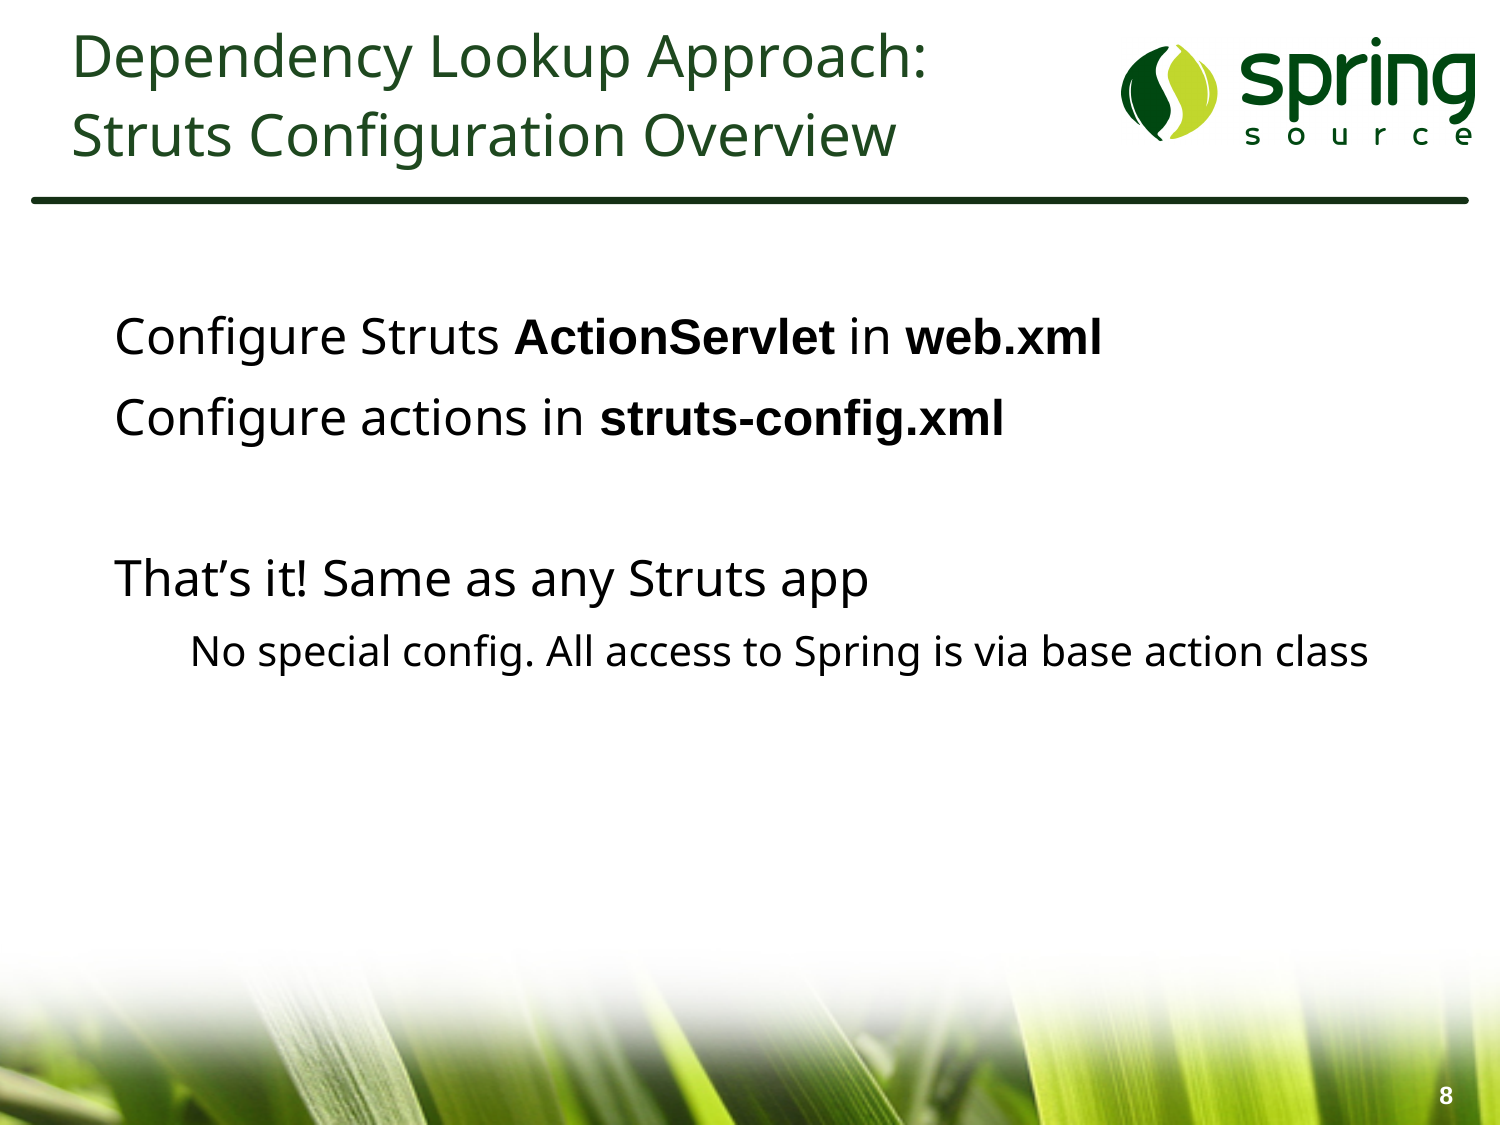

# Dependency Lookup Approach: Struts Configuration Overview
Configure Struts ActionServlet in web.xml
Configure actions in struts-config.xml
That’s it! Same as any Struts app
No special config. All access to Spring is via base action class